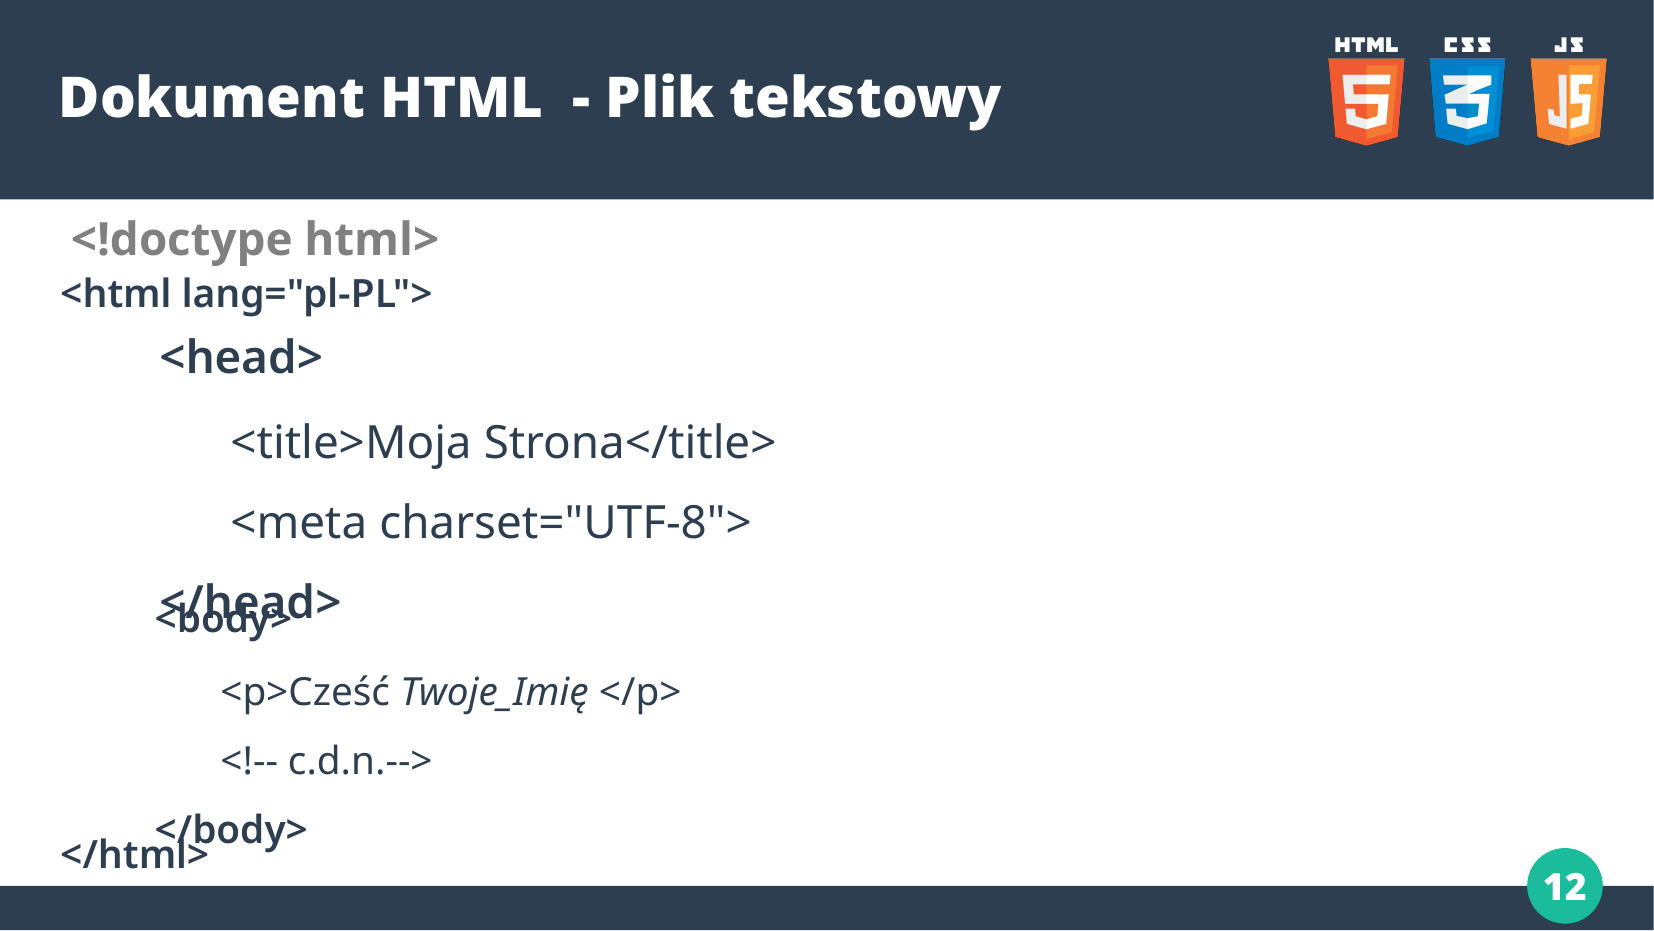

# Dokument HTML - Plik tekstowy
<!doctype html>
<html lang="pl-PL">
</html>
<head>
<title>Moja Strona</title>
<meta charset="UTF-8">
</head>
<body>
<p>Cześć Twoje_Imię </p>
<!-- c.d.n.-->
</body>